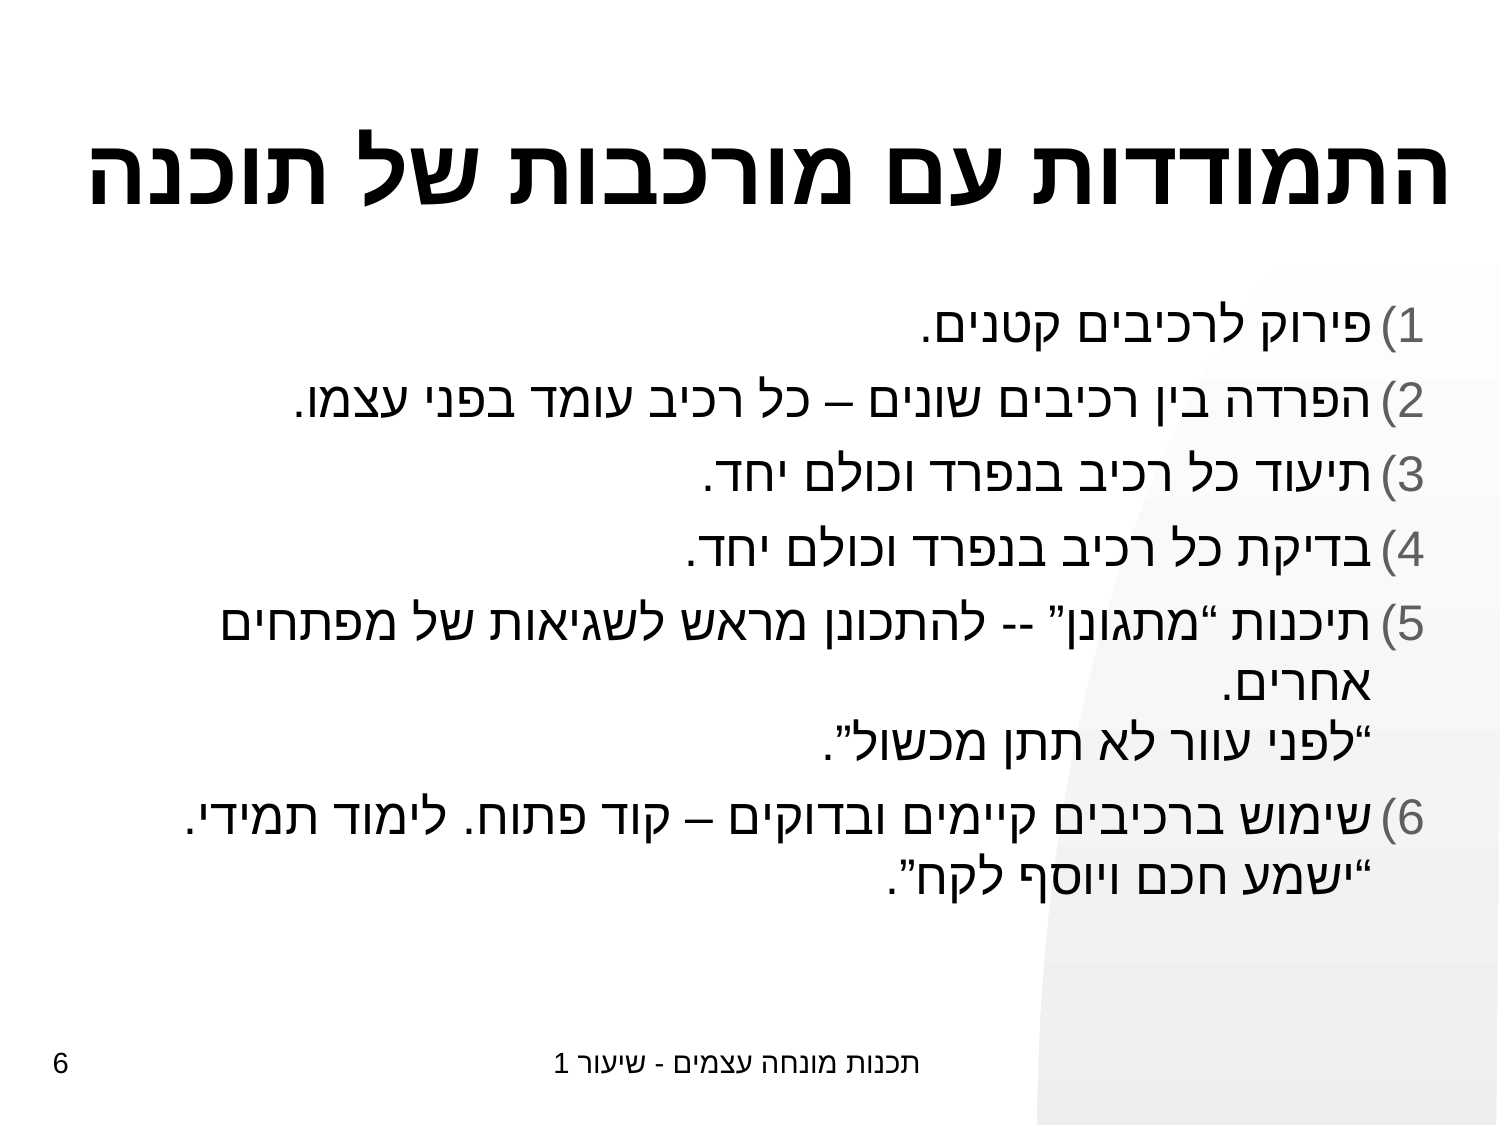

התמודדות עם מורכבות של תוכנה
פירוק לרכיבים קטנים.
הפרדה בין רכיבים שונים – כל רכיב עומד בפני עצמו.
תיעוד כל רכיב בנפרד וכולם יחד.
בדיקת כל רכיב בנפרד וכולם יחד.
תיכנות “מתגונן” -- להתכונן מראש לשגיאות של מפתחים אחרים.
“לפני עוור לא תתן מכשול”.
שימוש ברכיבים קיימים ובדוקים – קוד פתוח. לימוד תמידי.
“ישמע חכם ויוסף לקח”.
תכנות מונחה עצמים - שיעור 1